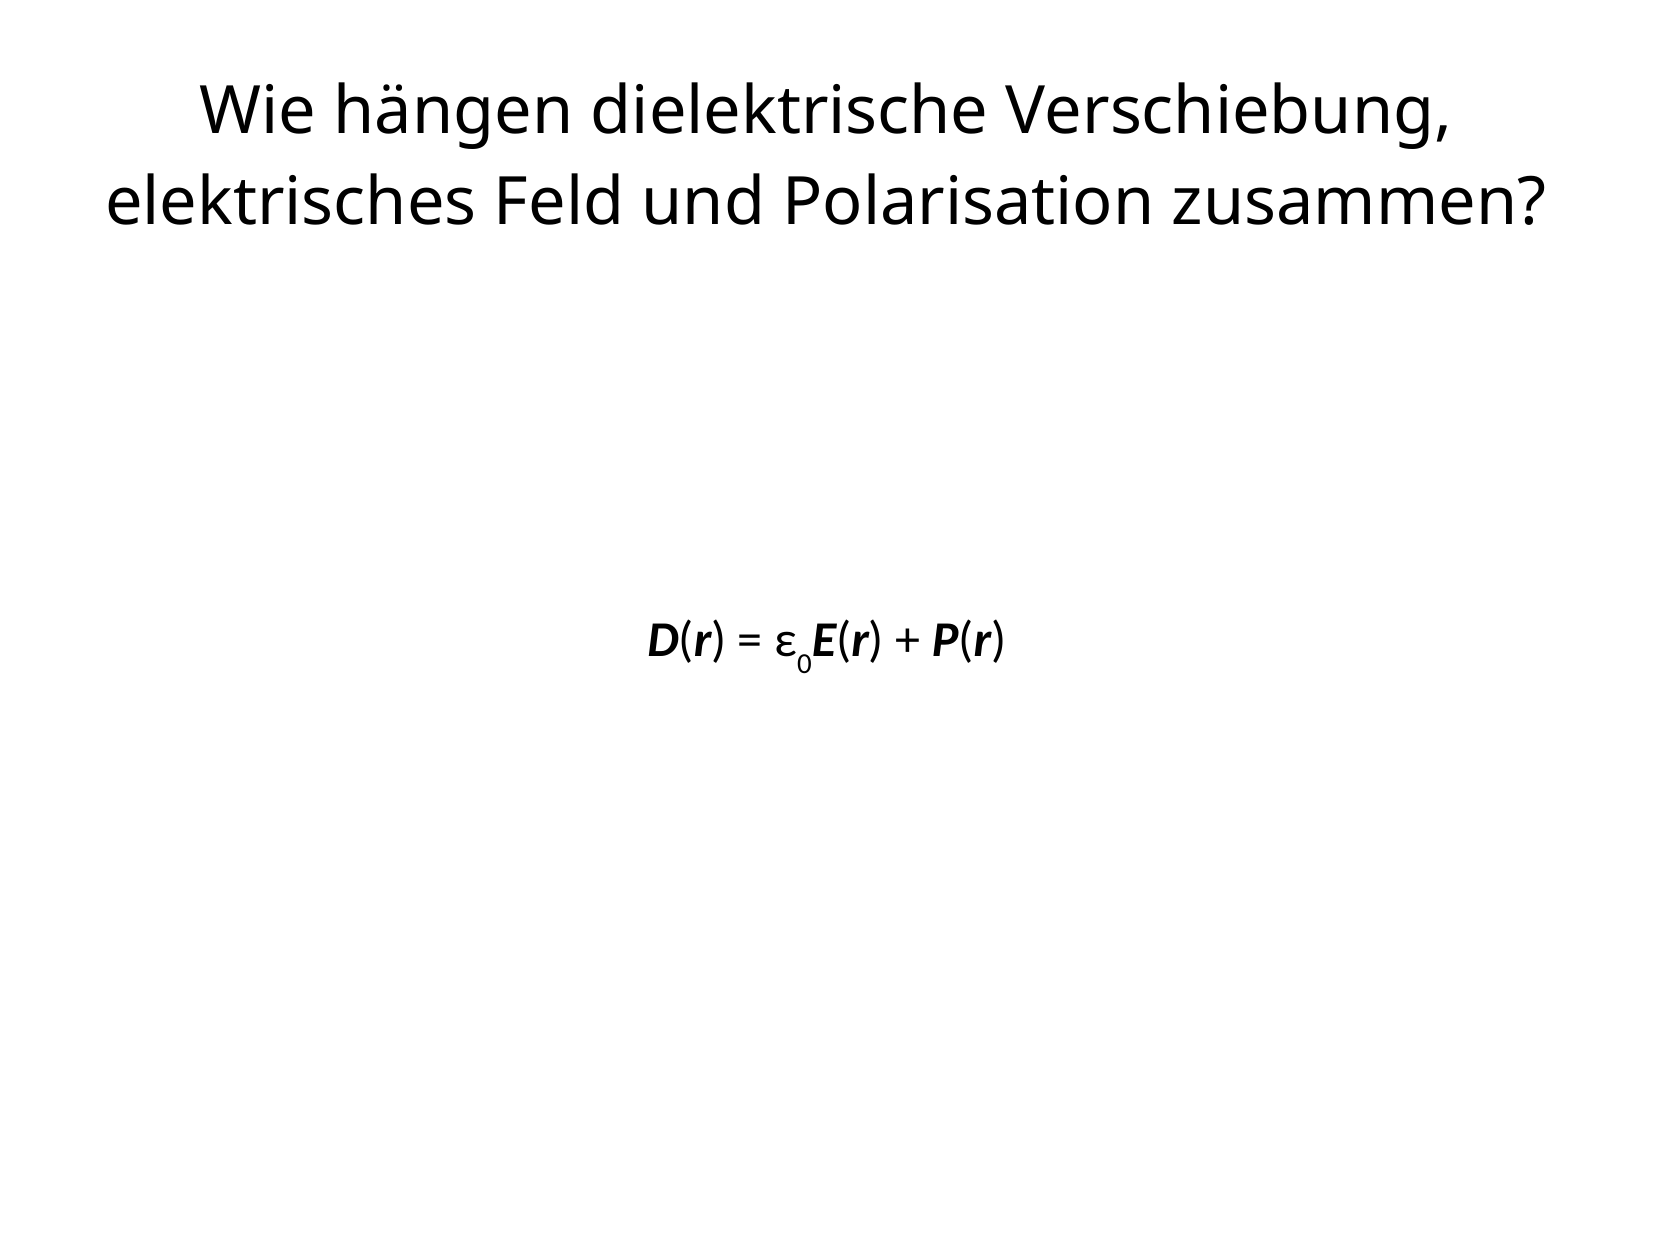

# Wie hängen dielektrische Verschiebung, elektrisches Feld und Polarisation zusammen?
D(r) = ε0E(r) + P(r)